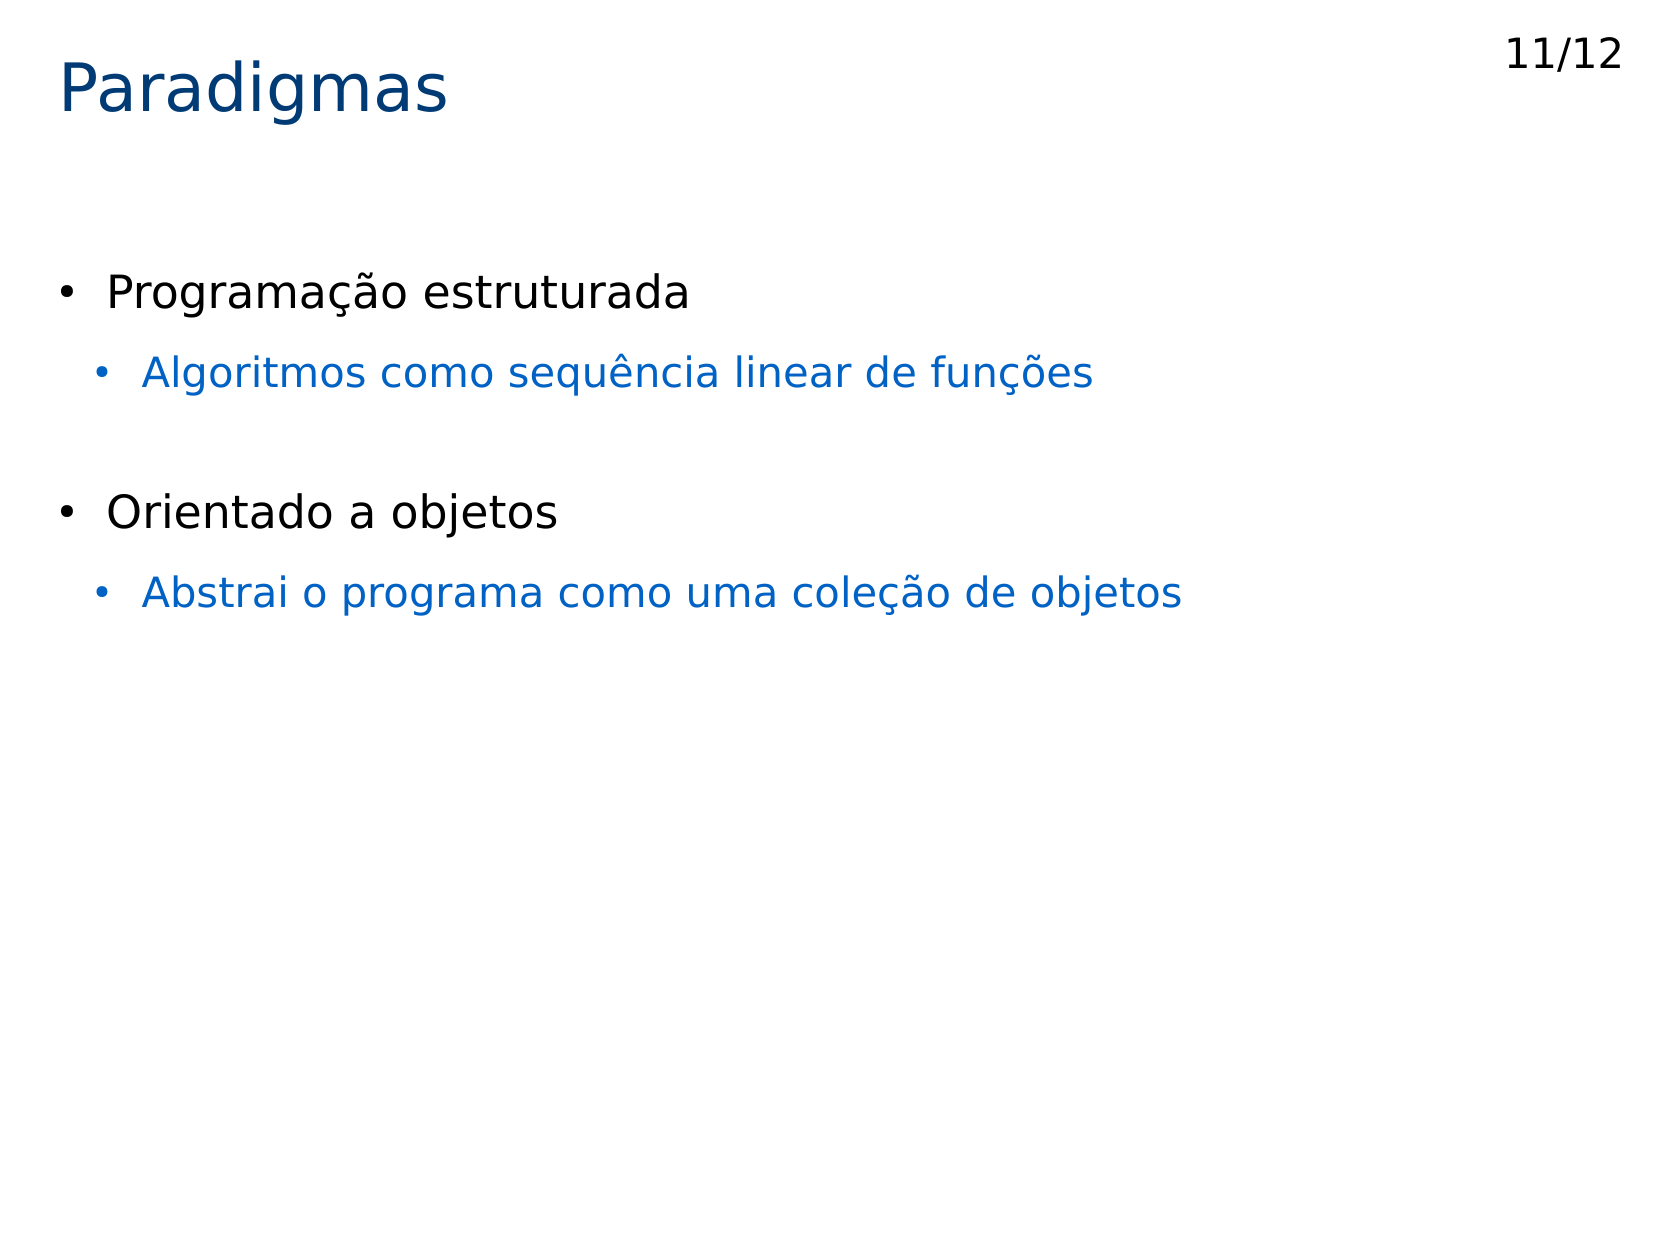

# Paradigmas
11
Programação estruturada
Algoritmos como sequência linear de funções
Orientado a objetos
Abstrai o programa como uma coleção de objetos